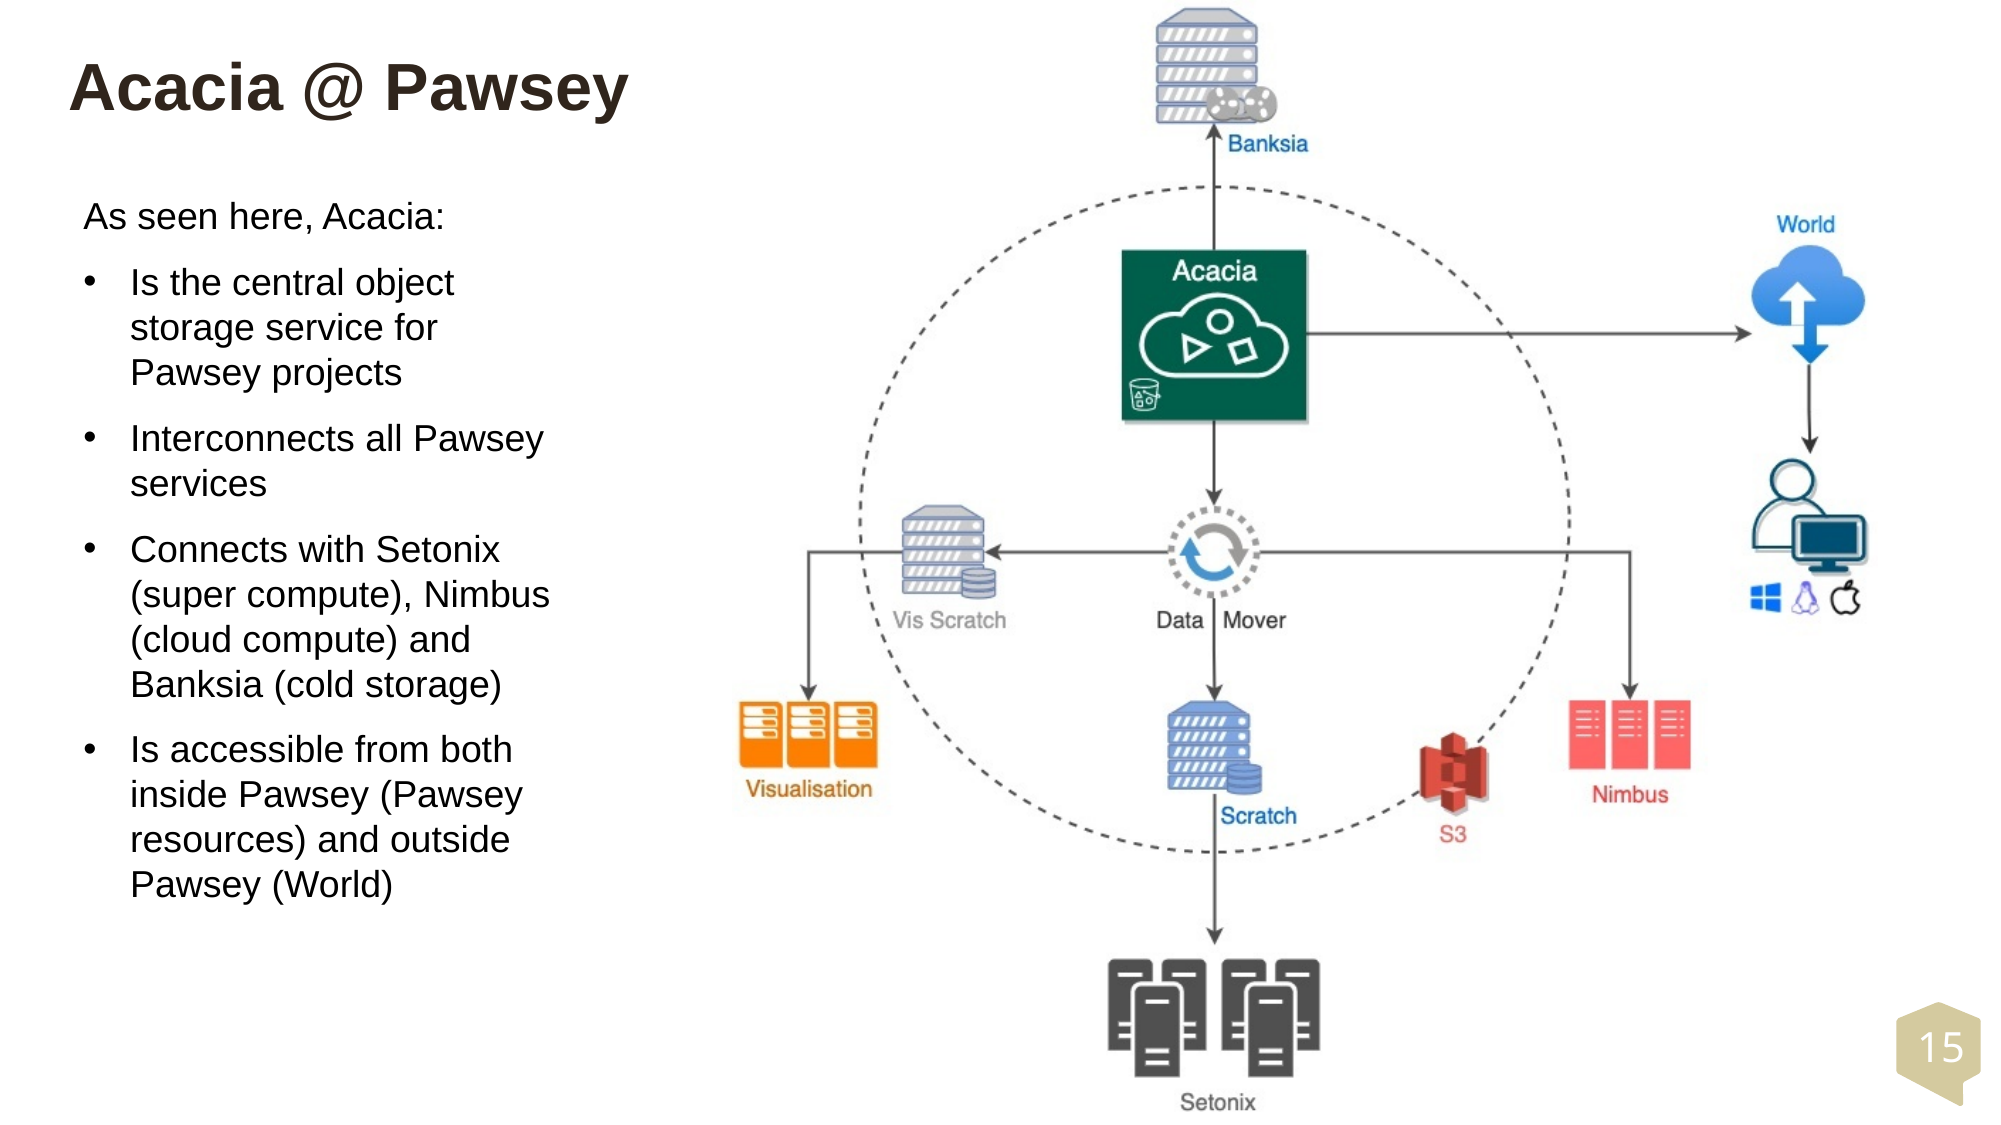

Acacia @ Pawsey
As seen here, Acacia:
Is the central object storage service for Pawsey projects
Interconnects all Pawsey services
Connects with Setonix (super compute), Nimbus (cloud compute) and Banksia (cold storage)
Is accessible from both inside Pawsey (Pawsey resources) and outside Pawsey (World)
#